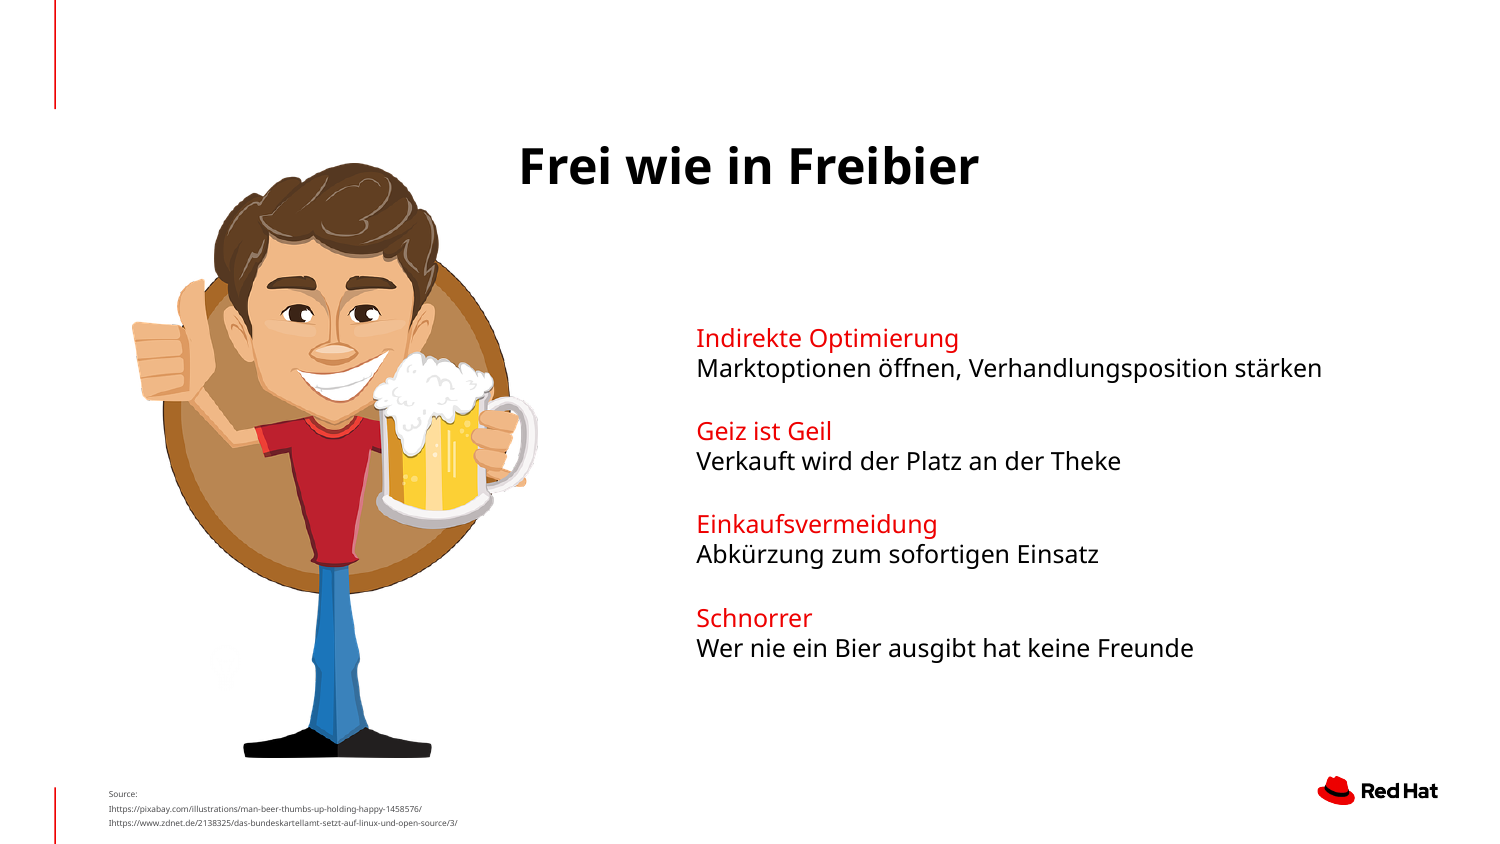

Frei wie in Freibier
Indirekte Optimierung
Marktoptionen öffnen, Verhandlungsposition stärken
Geiz ist Geil
Verkauft wird der Platz an der Theke
Einkaufsvermeidung
Abkürzung zum sofortigen Einsatz
Schnorrer
Wer nie ein Bier ausgibt hat keine Freunde
Source:
Ihttps://pixabay.com/illustrations/man-beer-thumbs-up-holding-happy-1458576/
Ihttps://www.zdnet.de/2138325/das-bundeskartellamt-setzt-auf-linux-und-open-source/3/